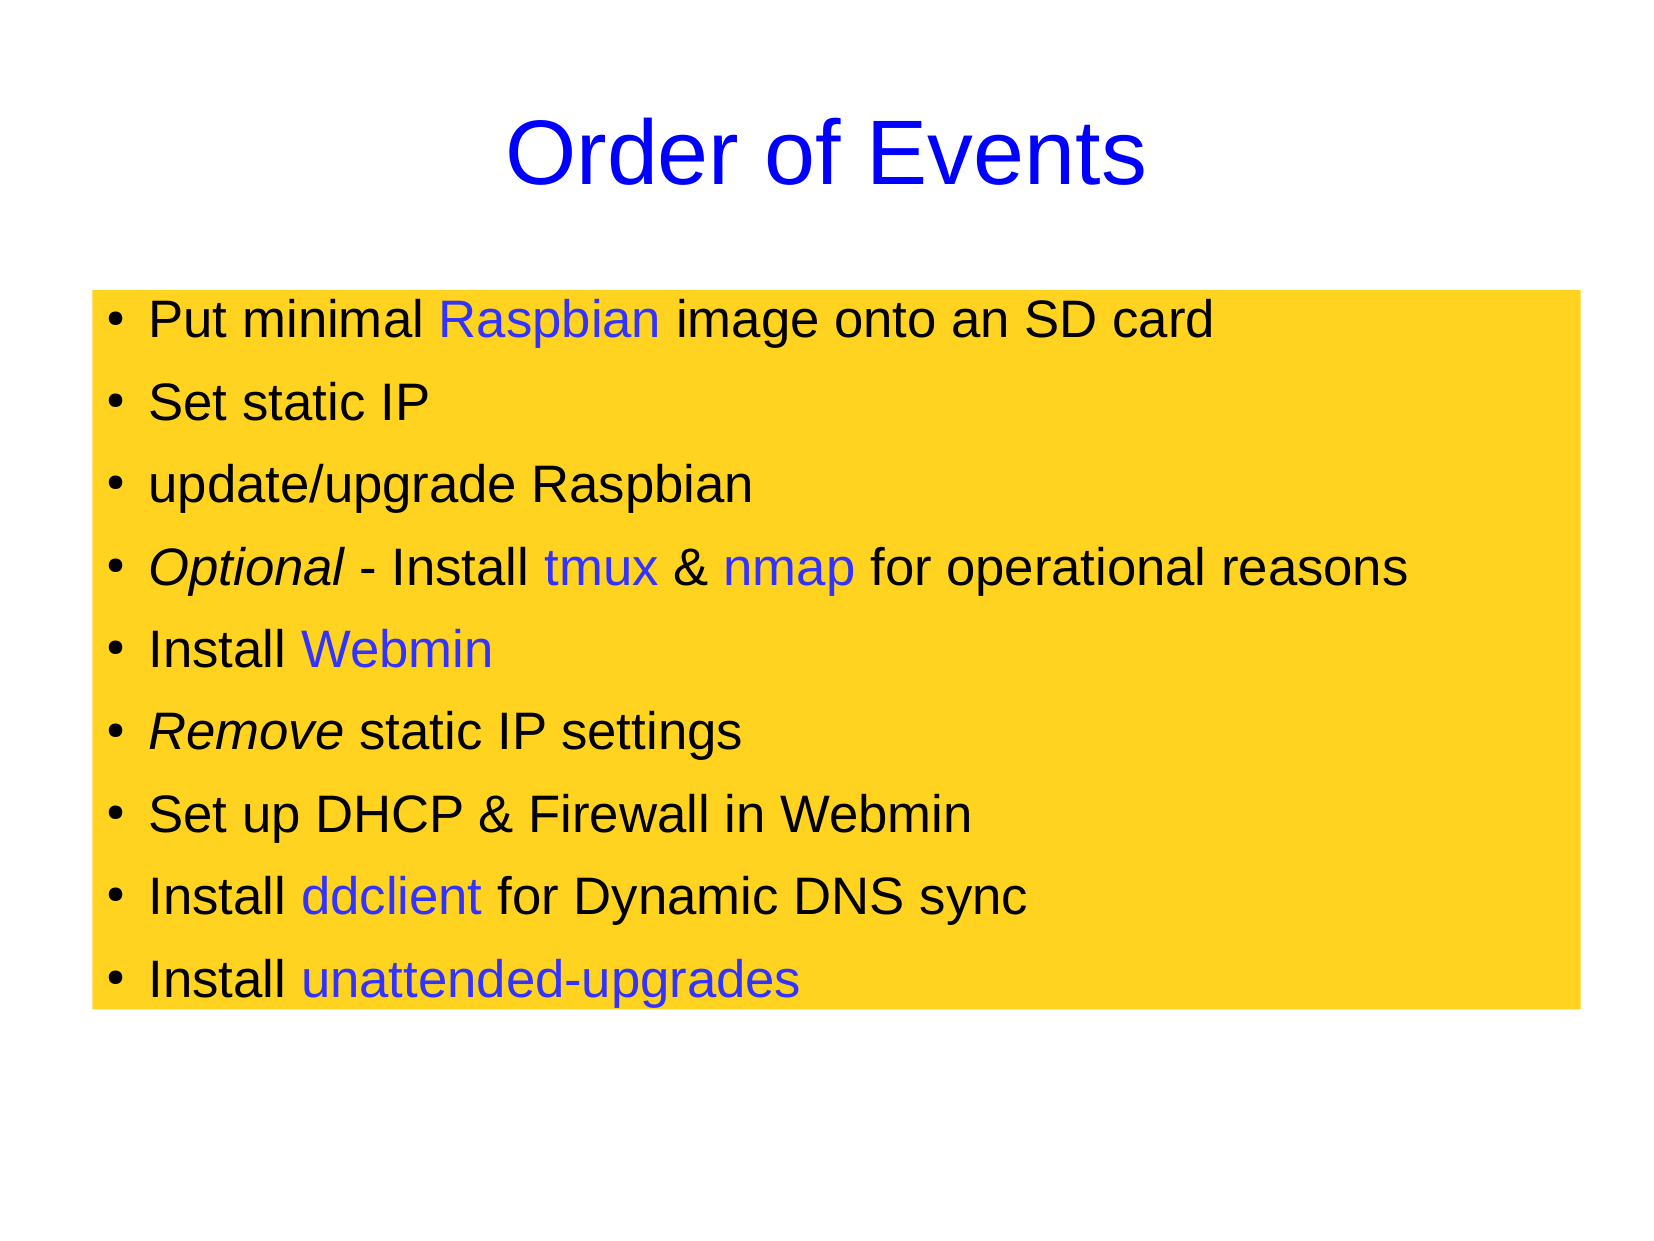

# Order of Events
Put minimal Raspbian image onto an SD card
Set static IP
update/upgrade Raspbian
Optional - Install tmux & nmap for operational reasons
Install Webmin
Remove static IP settings
Set up DHCP & Firewall in Webmin
Install ddclient for Dynamic DNS sync
Install unattended-upgrades